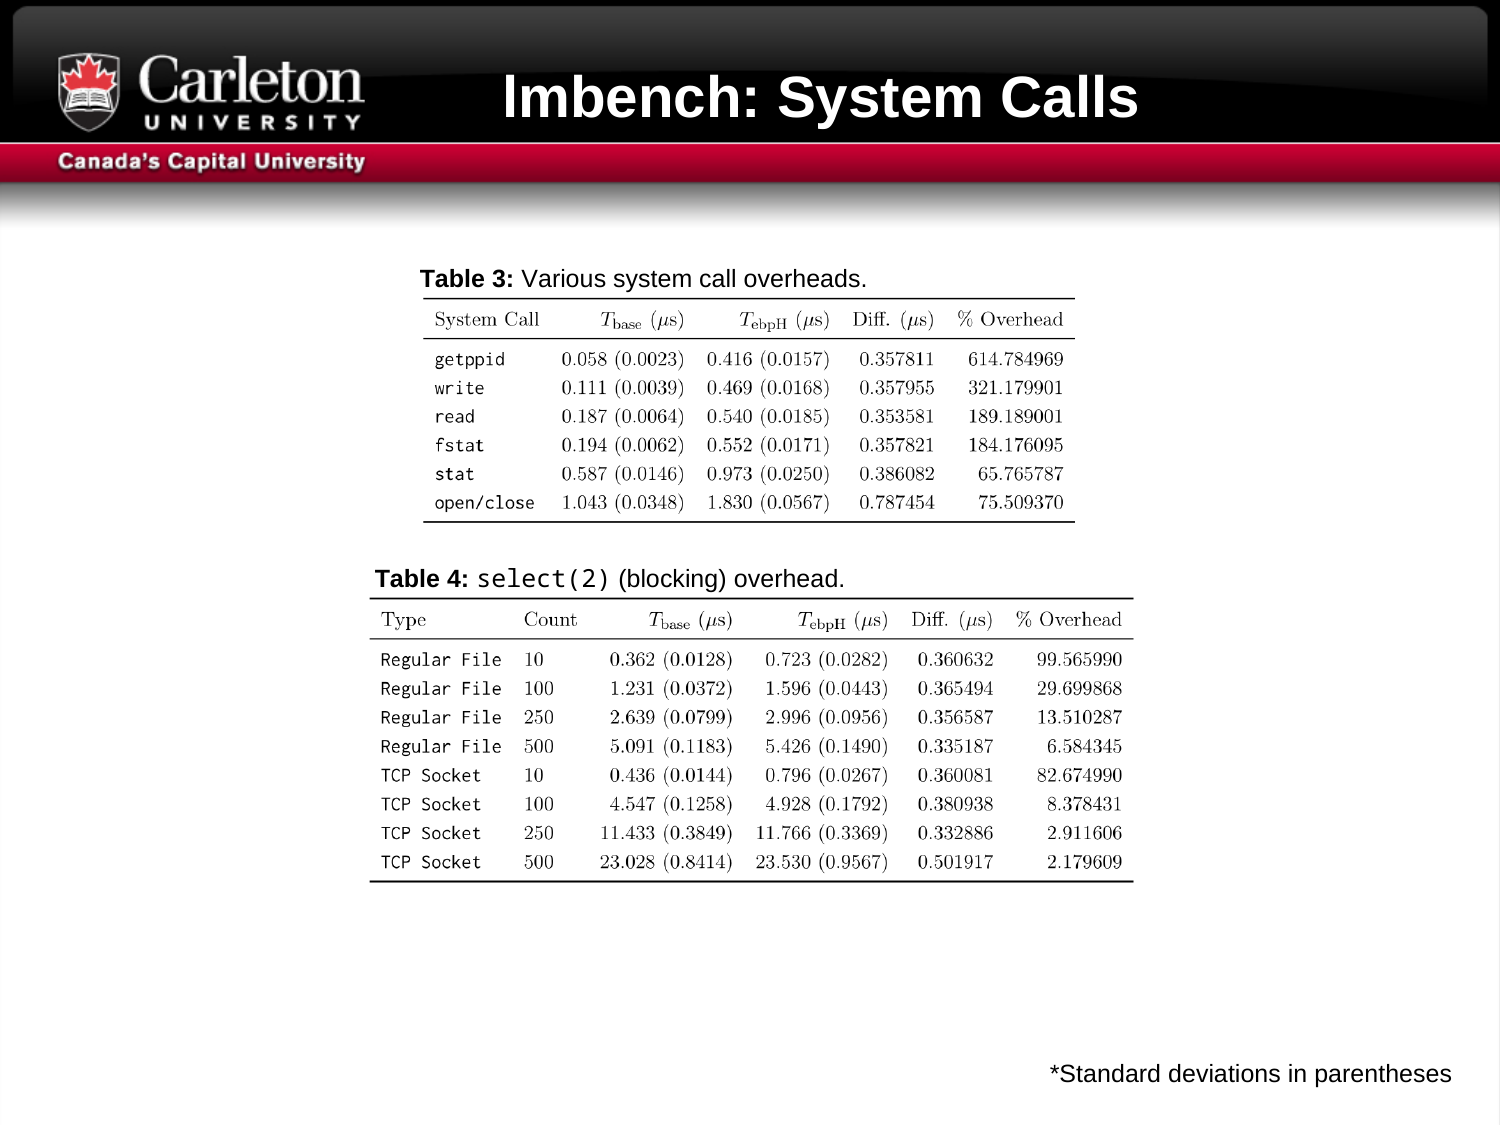

# lmbench: System Calls
Table 3: Various system call overheads.
Table 4: select(2) (blocking) overhead.
*Standard deviations in parentheses